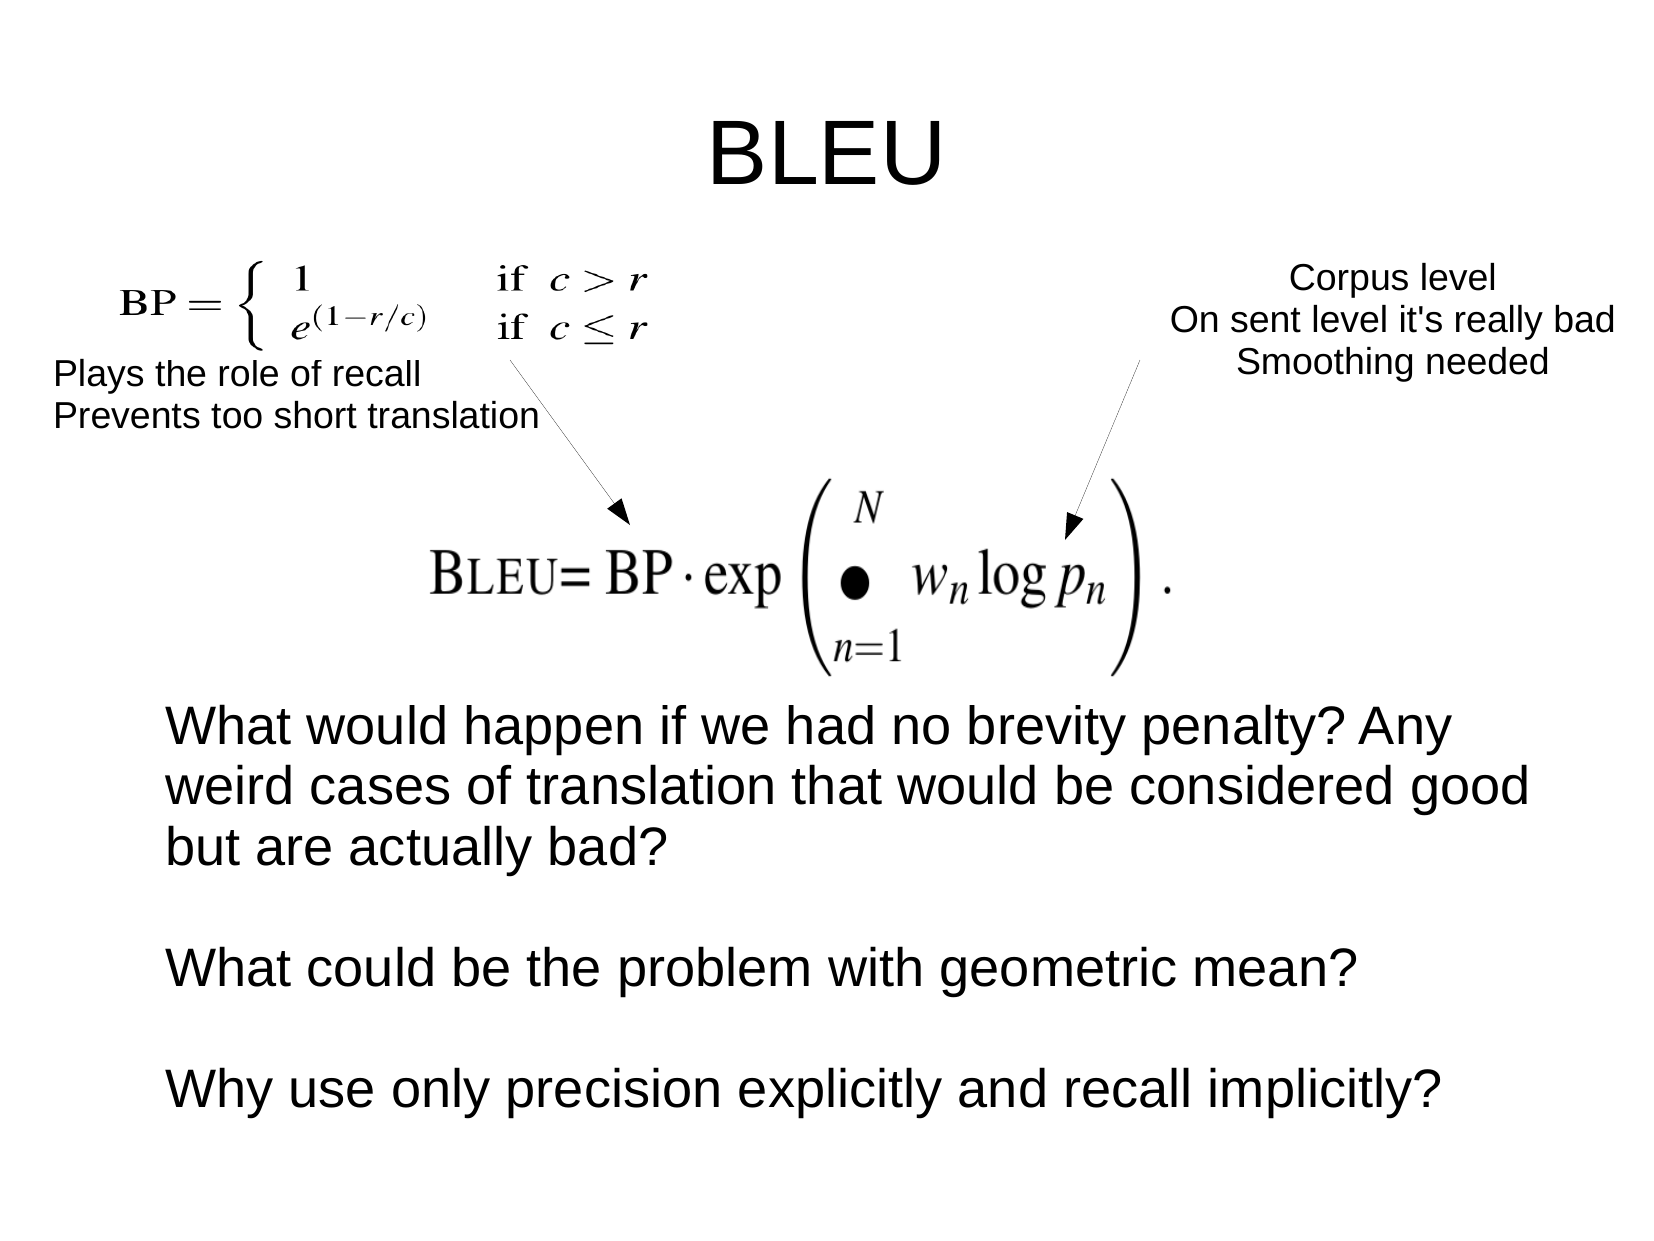

# BLEU
Corpus level
On sent level it's really bad
Smoothing needed
Plays the role of recall
Prevents too short translation
What would happen if we had no brevity penalty? Any weird cases of translation that would be considered good but are actually bad?
What could be the problem with geometric mean?
Why use only precision explicitly and recall implicitly?